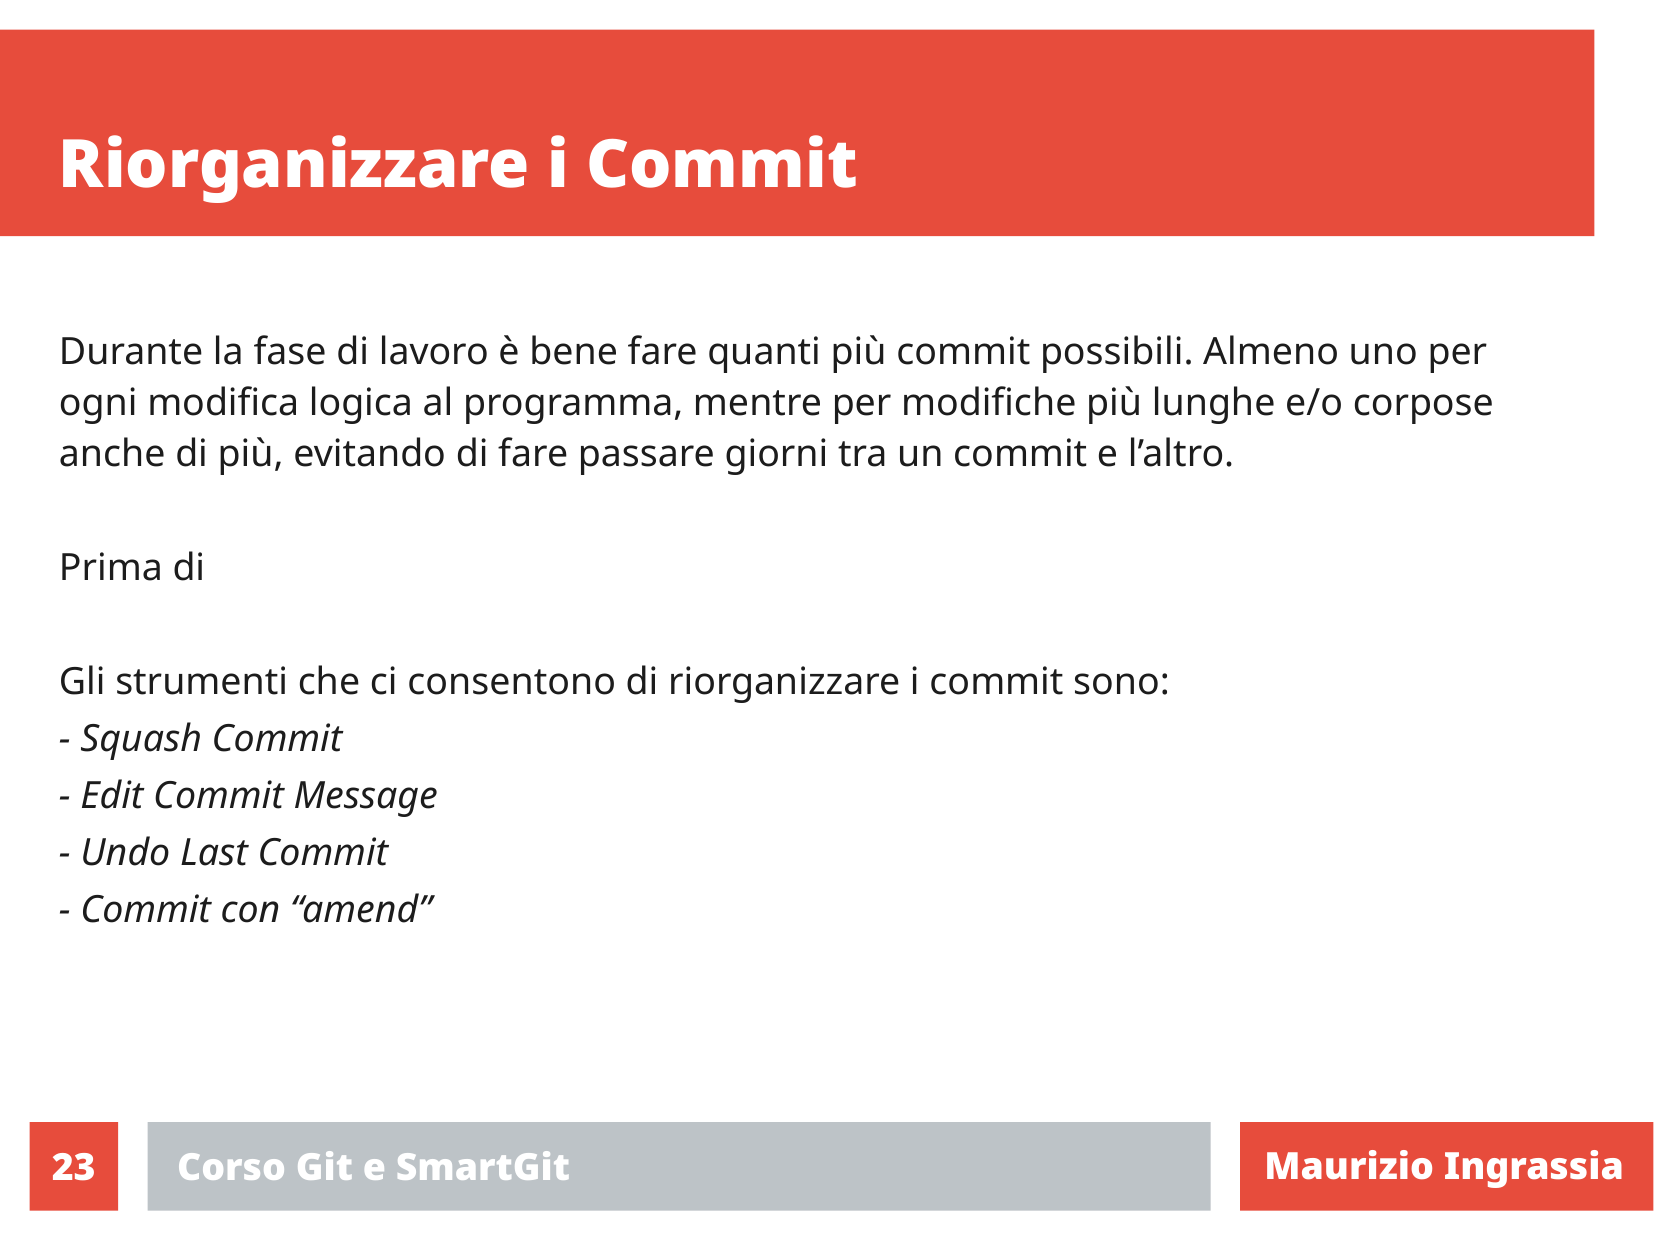

# Riorganizzare i Commit
Durante la fase di lavoro è bene fare quanti più commit possibili. Almeno uno per ogni modifica logica al programma, mentre per modifiche più lunghe e/o corpose anche di più, evitando di fare passare giorni tra un commit e l’altro.
Prima di
Gli strumenti che ci consentono di riorganizzare i commit sono:
- Squash Commit
- Edit Commit Message
- Undo Last Commit
- Commit con “amend”
23
Corso Git e SmartGit
Maurizio Ingrassia